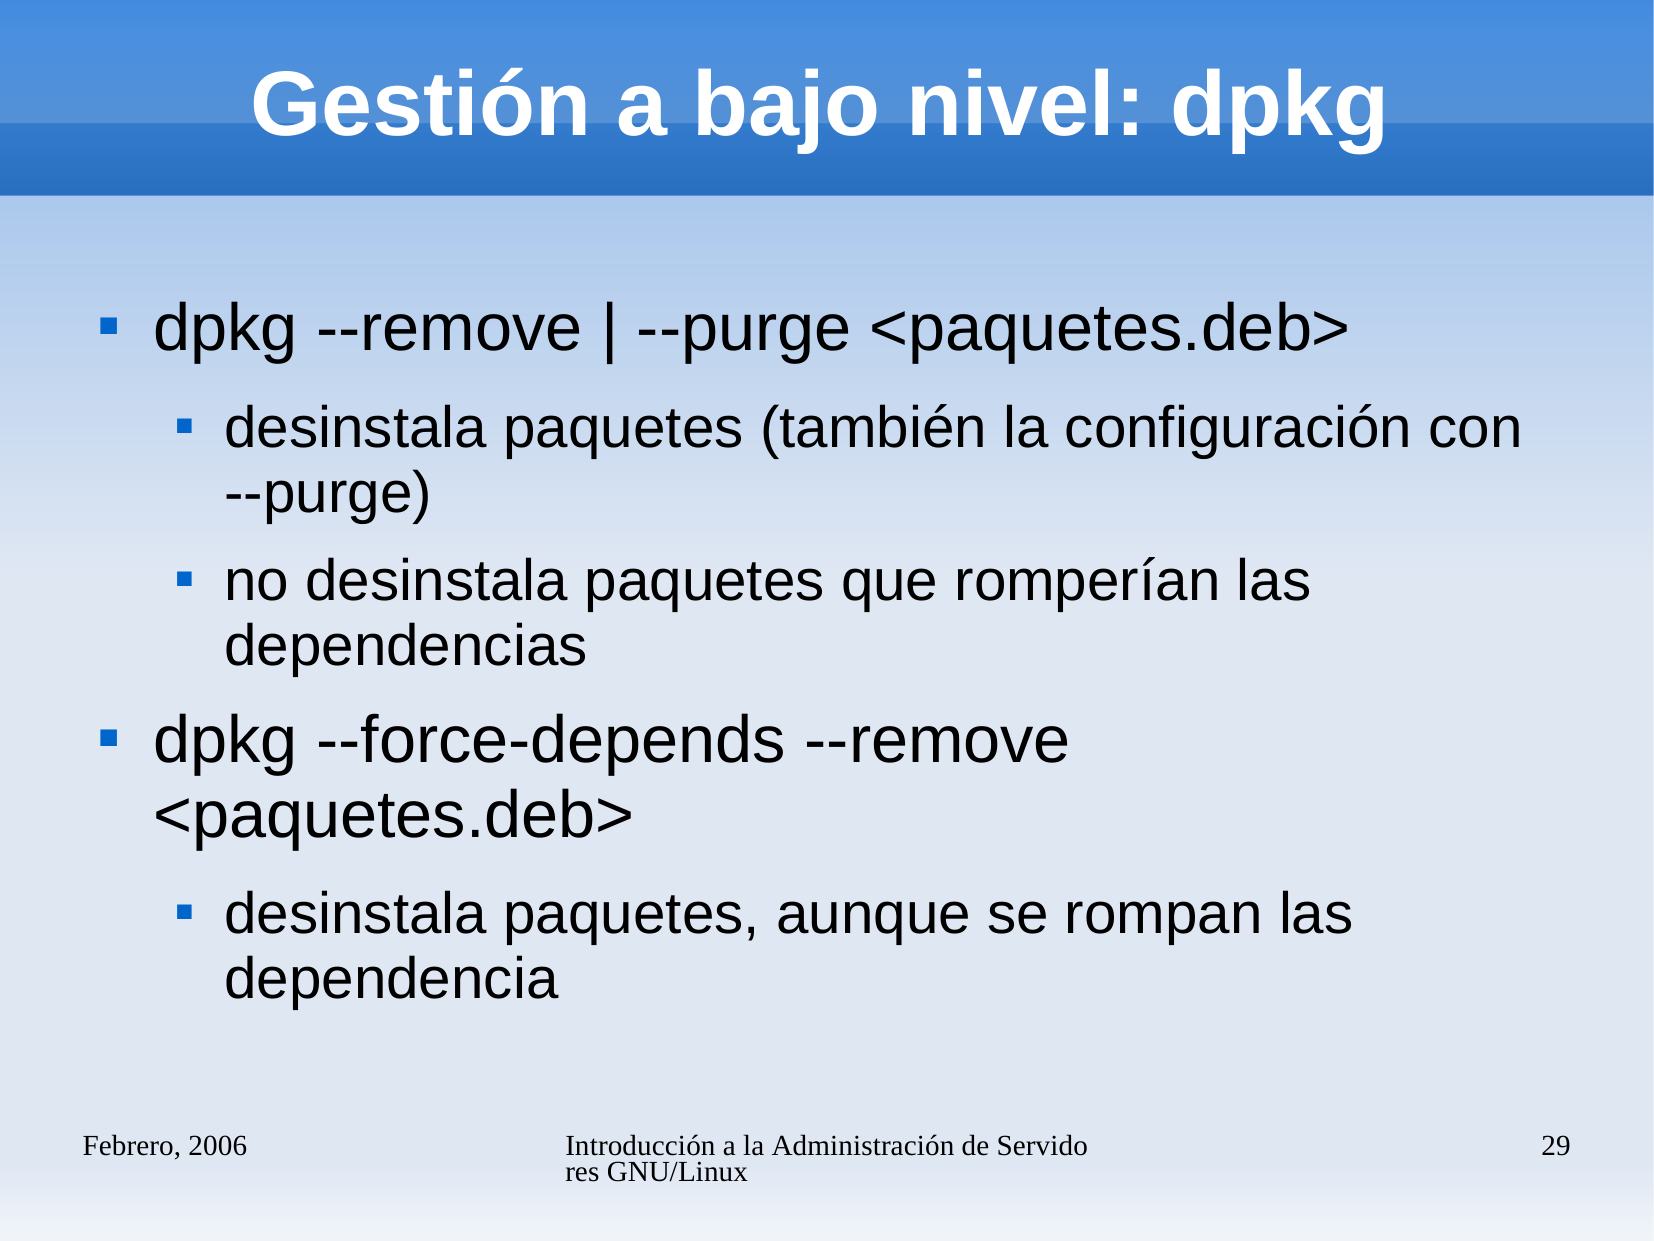

# Gestión a bajo nivel: dpkg
dpkg --remove | --purge <paquetes.deb>
desinstala paquetes (también la configuración con --purge)
no desinstala paquetes que romperían las dependencias
dpkg --force-depends --remove <paquetes.deb>
desinstala paquetes, aunque se rompan las dependencia
Febrero, 2006
Introducción a la Administración de Servidores GNU/Linux
29